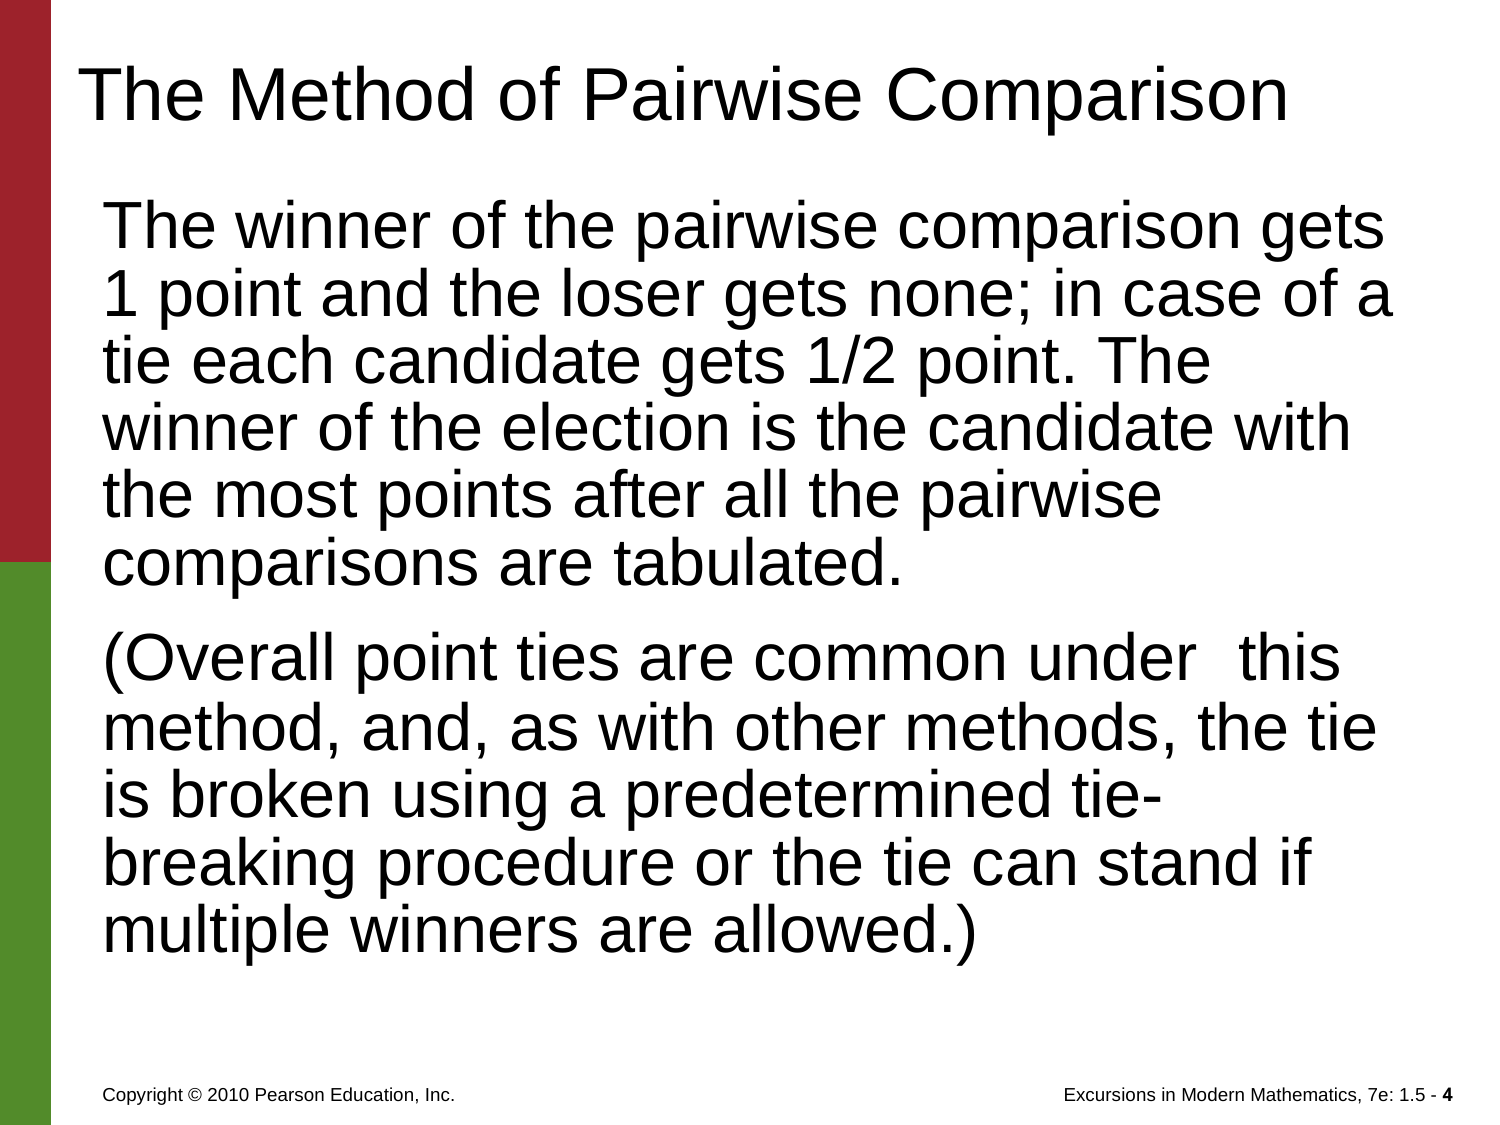

The Method of Pairwise Comparison
# The winner of the pairwise comparison gets 1 point and the loser gets none; in case of a tie each candidate gets 1/2 point. The winner of the election is the candidate with the most points after all the pairwise comparisons are tabulated.
(Overall point ties are common under this method, and, as with other methods, the tie is broken using a predetermined tie-breaking procedure or the tie can stand if multiple winners are allowed.)